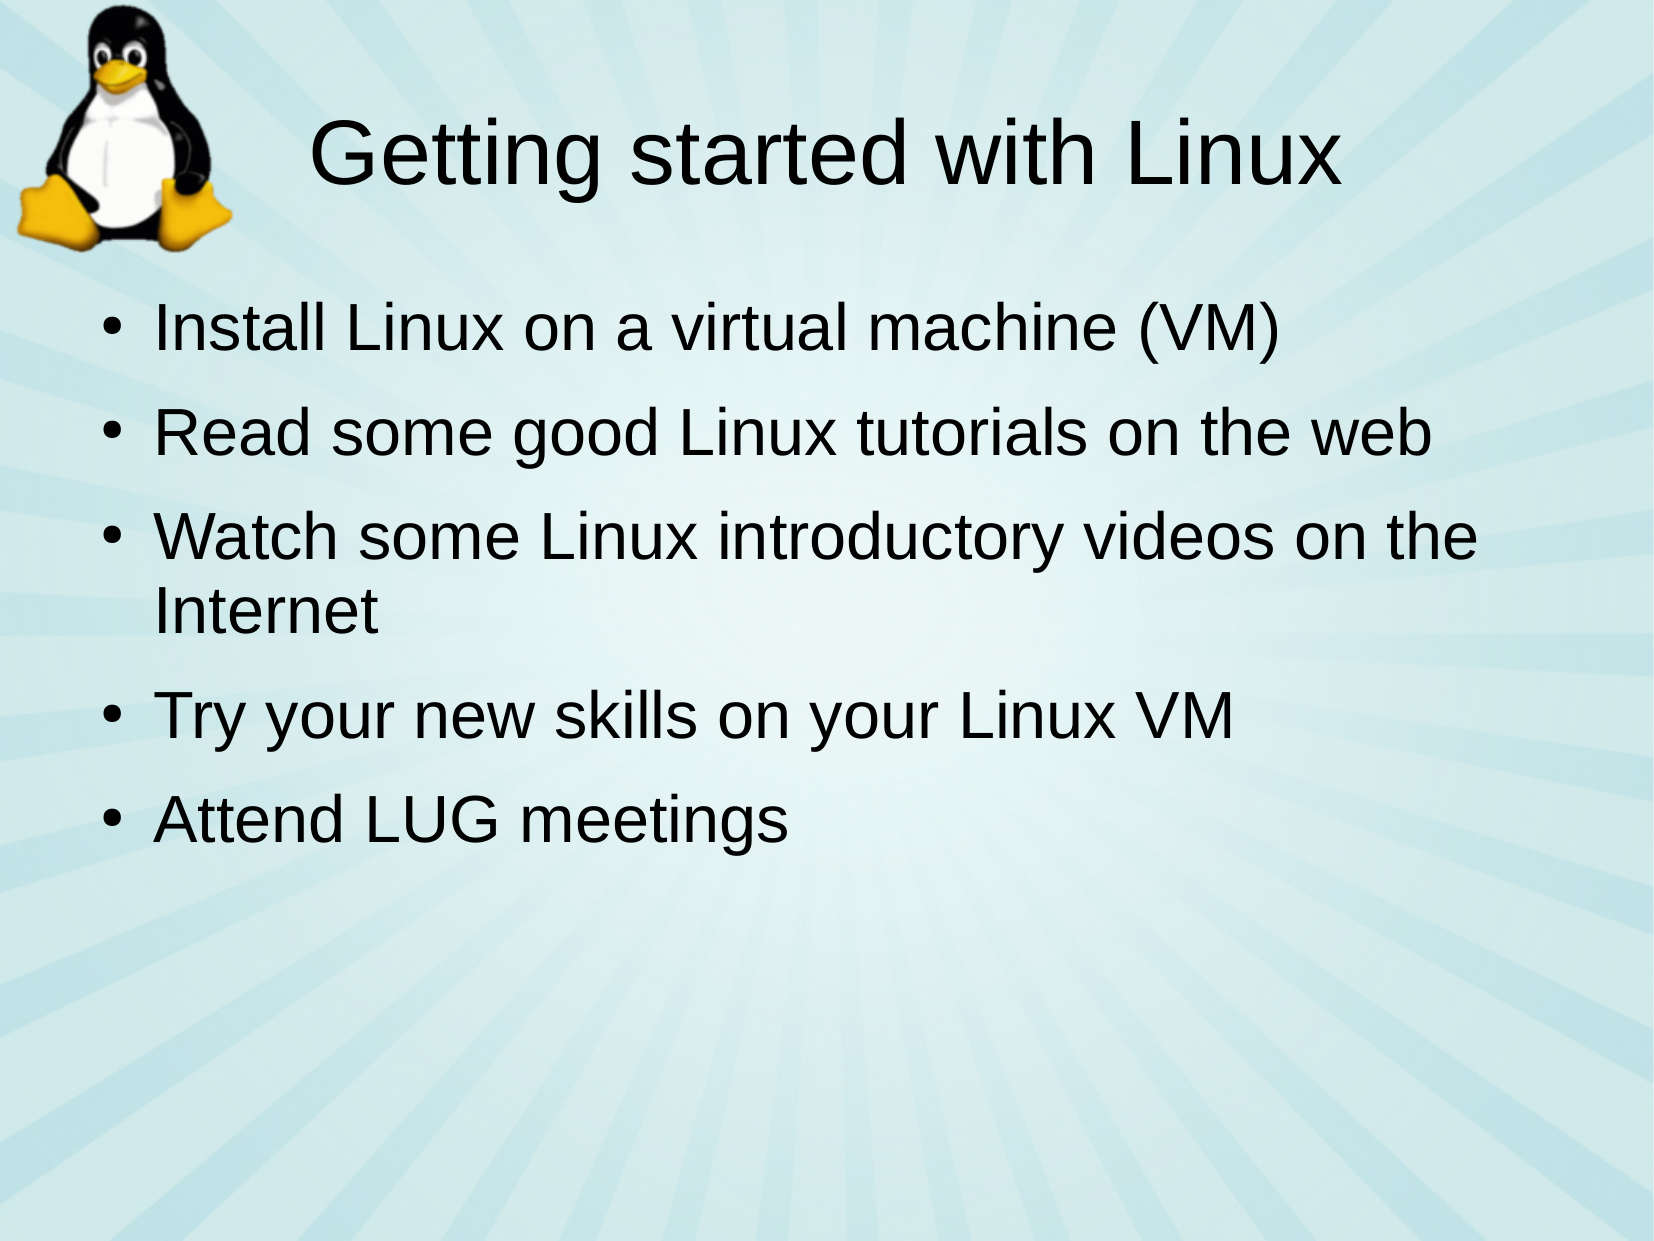

# Getting started with Linux
Install Linux on a virtual machine (VM)
Read some good Linux tutorials on the web
Watch some Linux introductory videos on the Internet
Try your new skills on your Linux VM
Attend LUG meetings